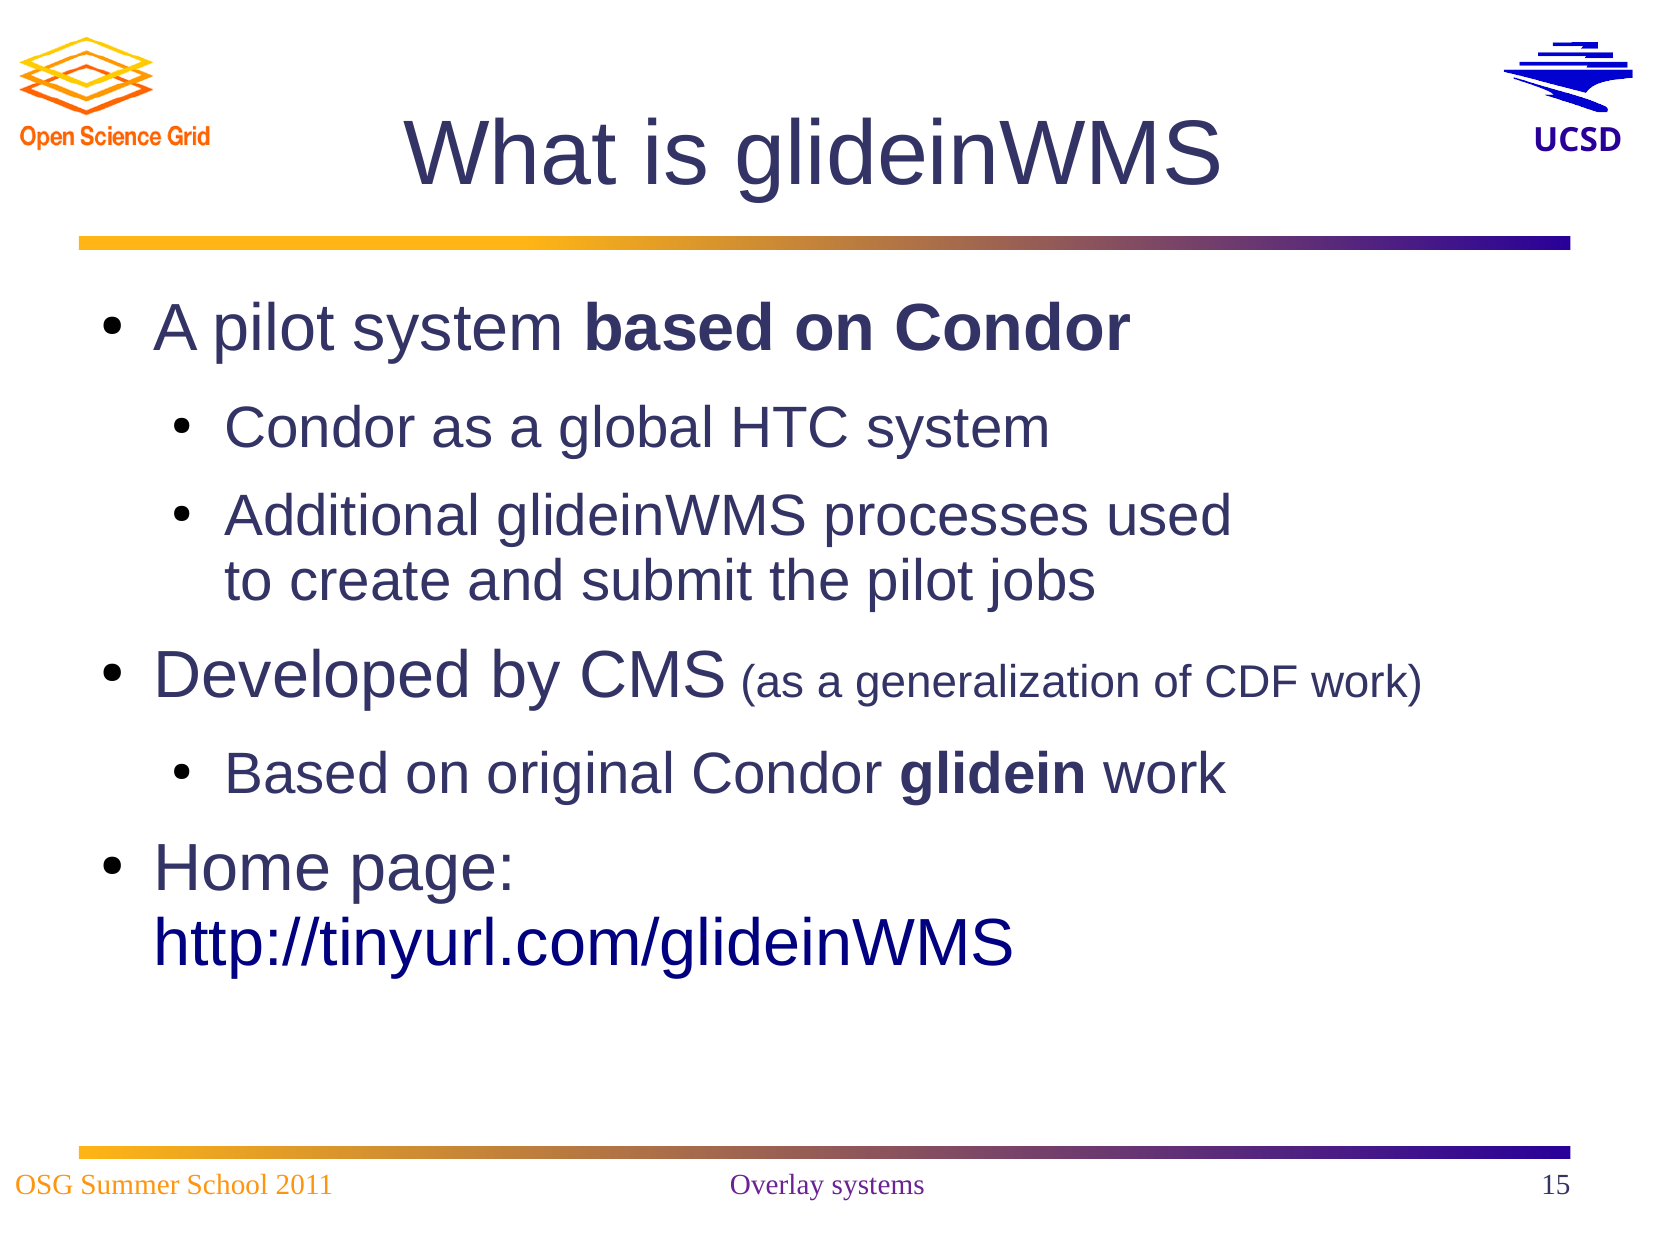

# What is glideinWMS
A pilot system based on Condor
Condor as a global HTC system
Additional glideinWMS processes used
to create and submit the pilot jobs
Developed by CMS (as a generalization of CDF work)
Based on original Condor glidein work
Home page:
http://tinyurl.com/glideinWMS
OSG Summer School 2011
Overlay systems
15